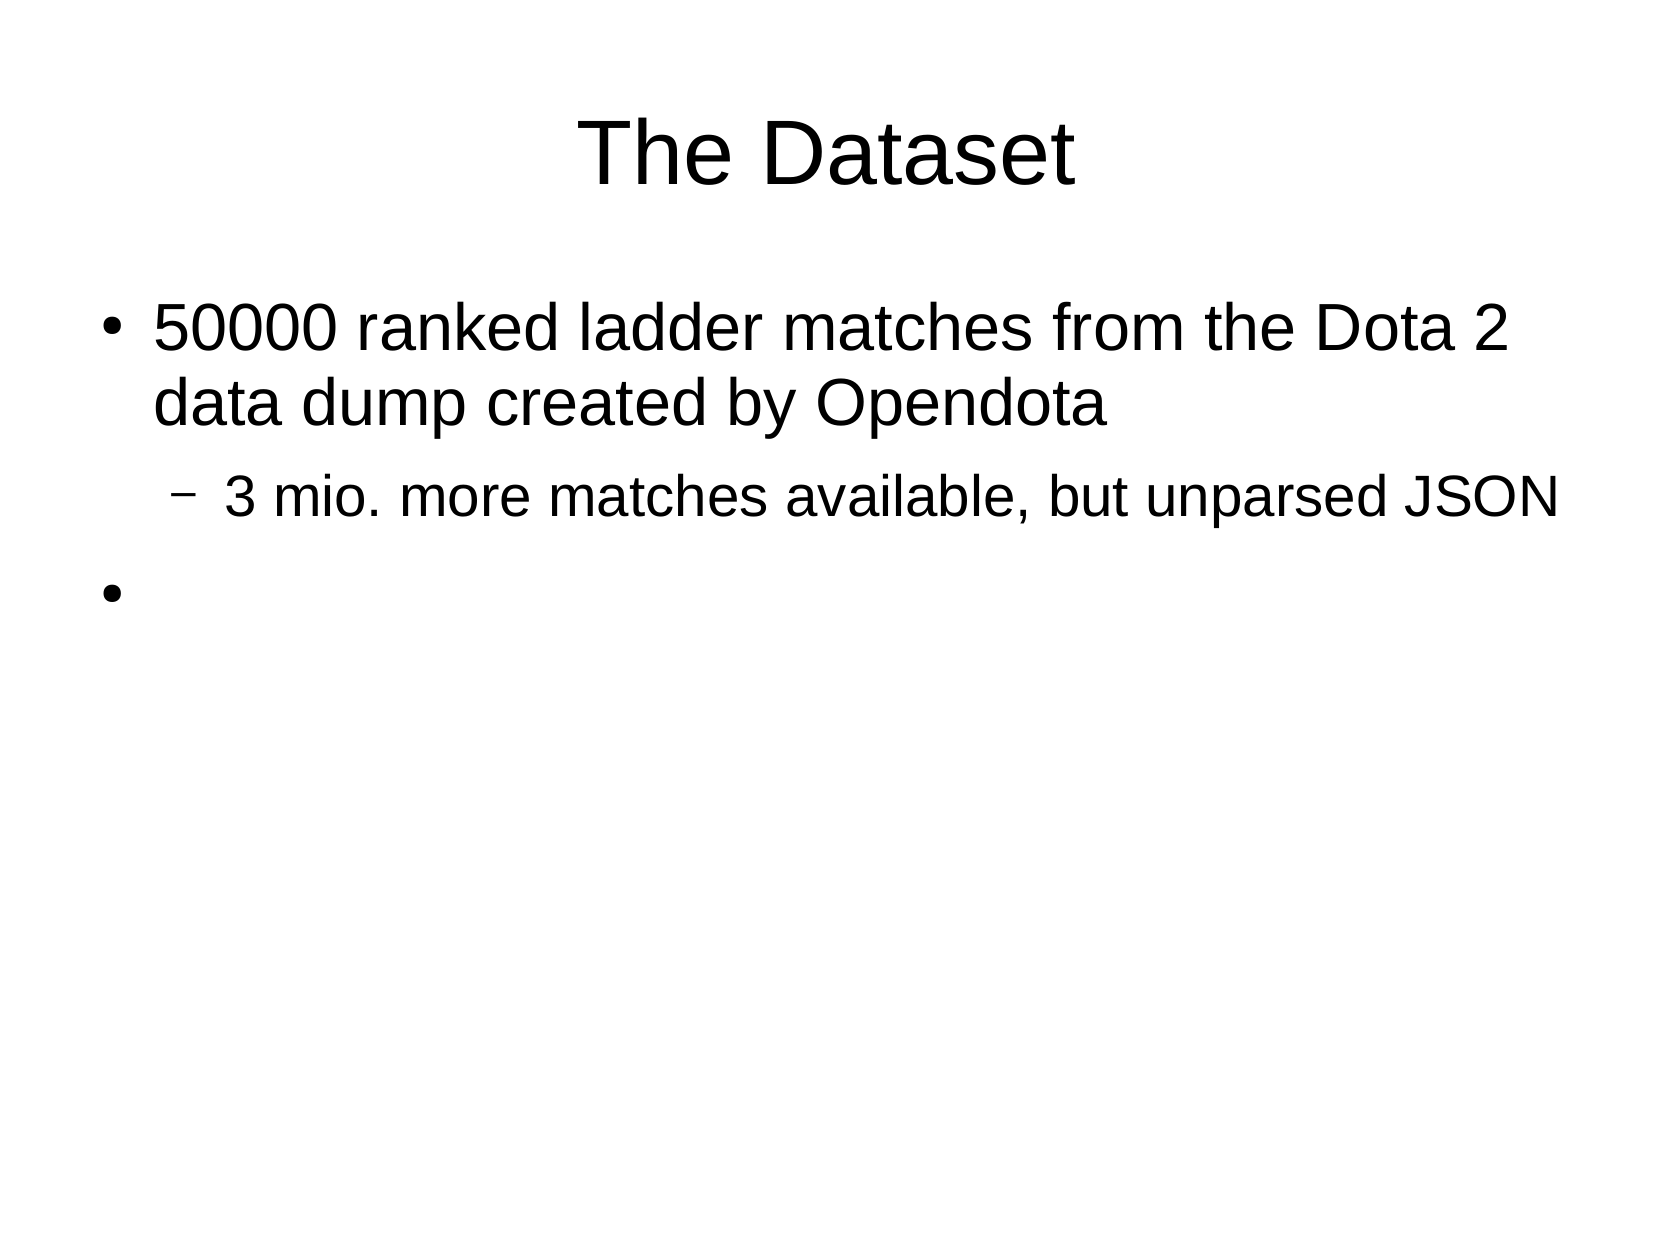

# The Dataset
50000 ranked ladder matches from the Dota 2 data dump created by Opendota
3 mio. more matches available, but unparsed JSON